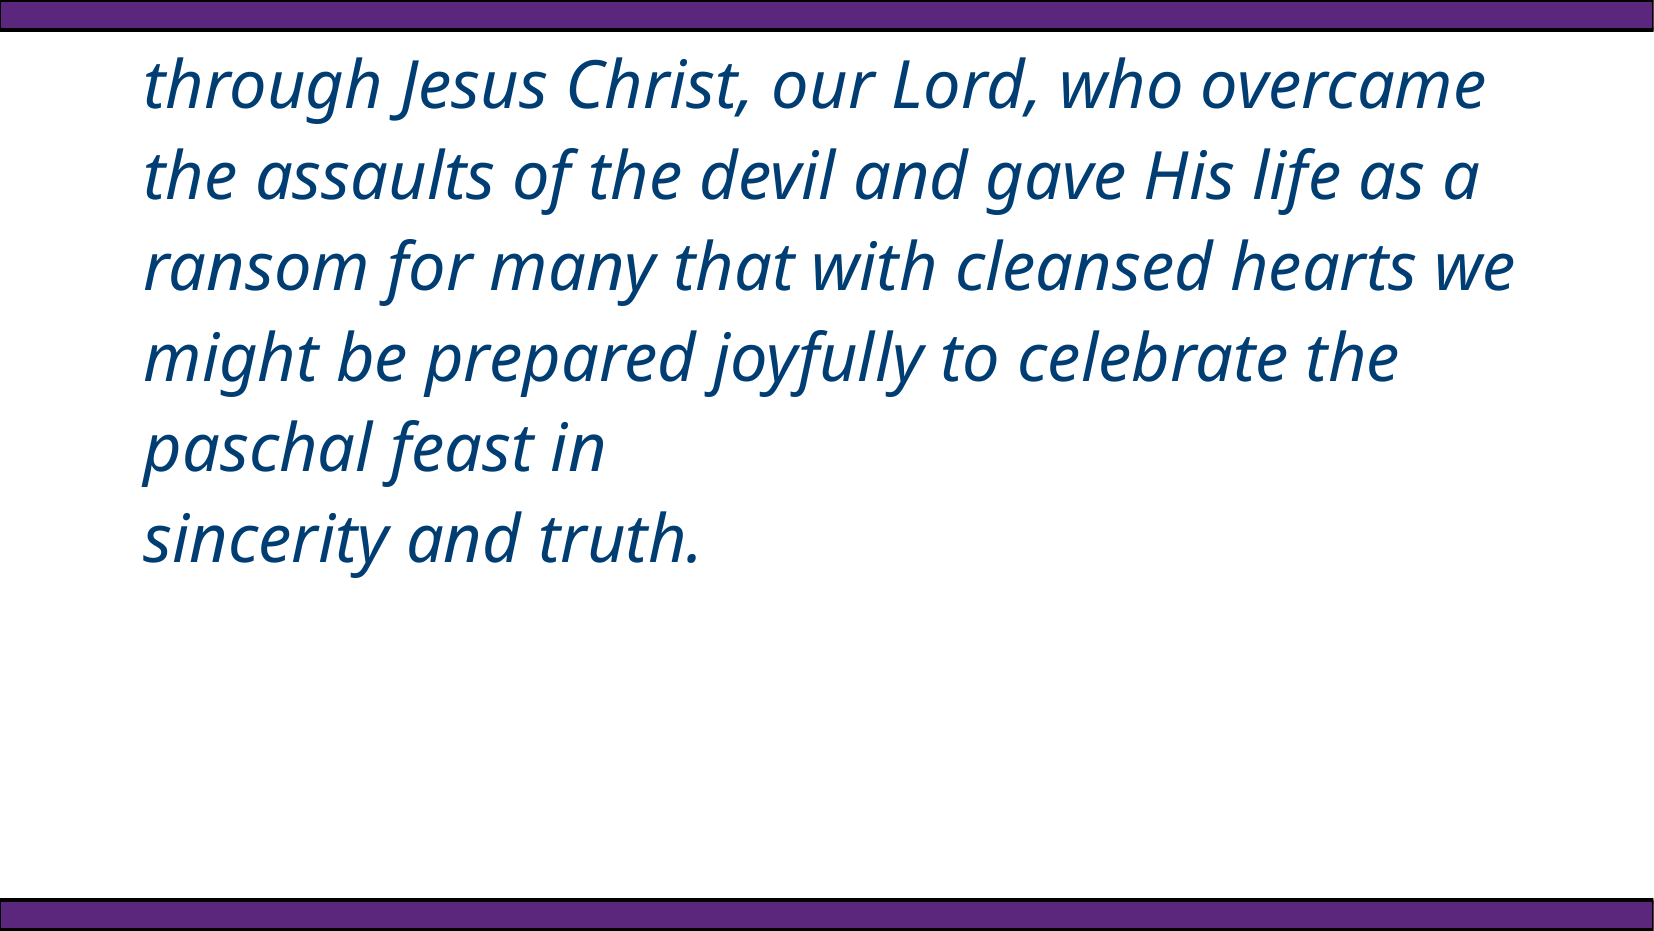

through Jesus Christ, our Lord, who overcame
 the assaults of the devil and gave His life as a
 ransom for many that with cleansed hearts we
 might be prepared joyfully to celebrate the
 paschal feast in
 sincerity and truth.